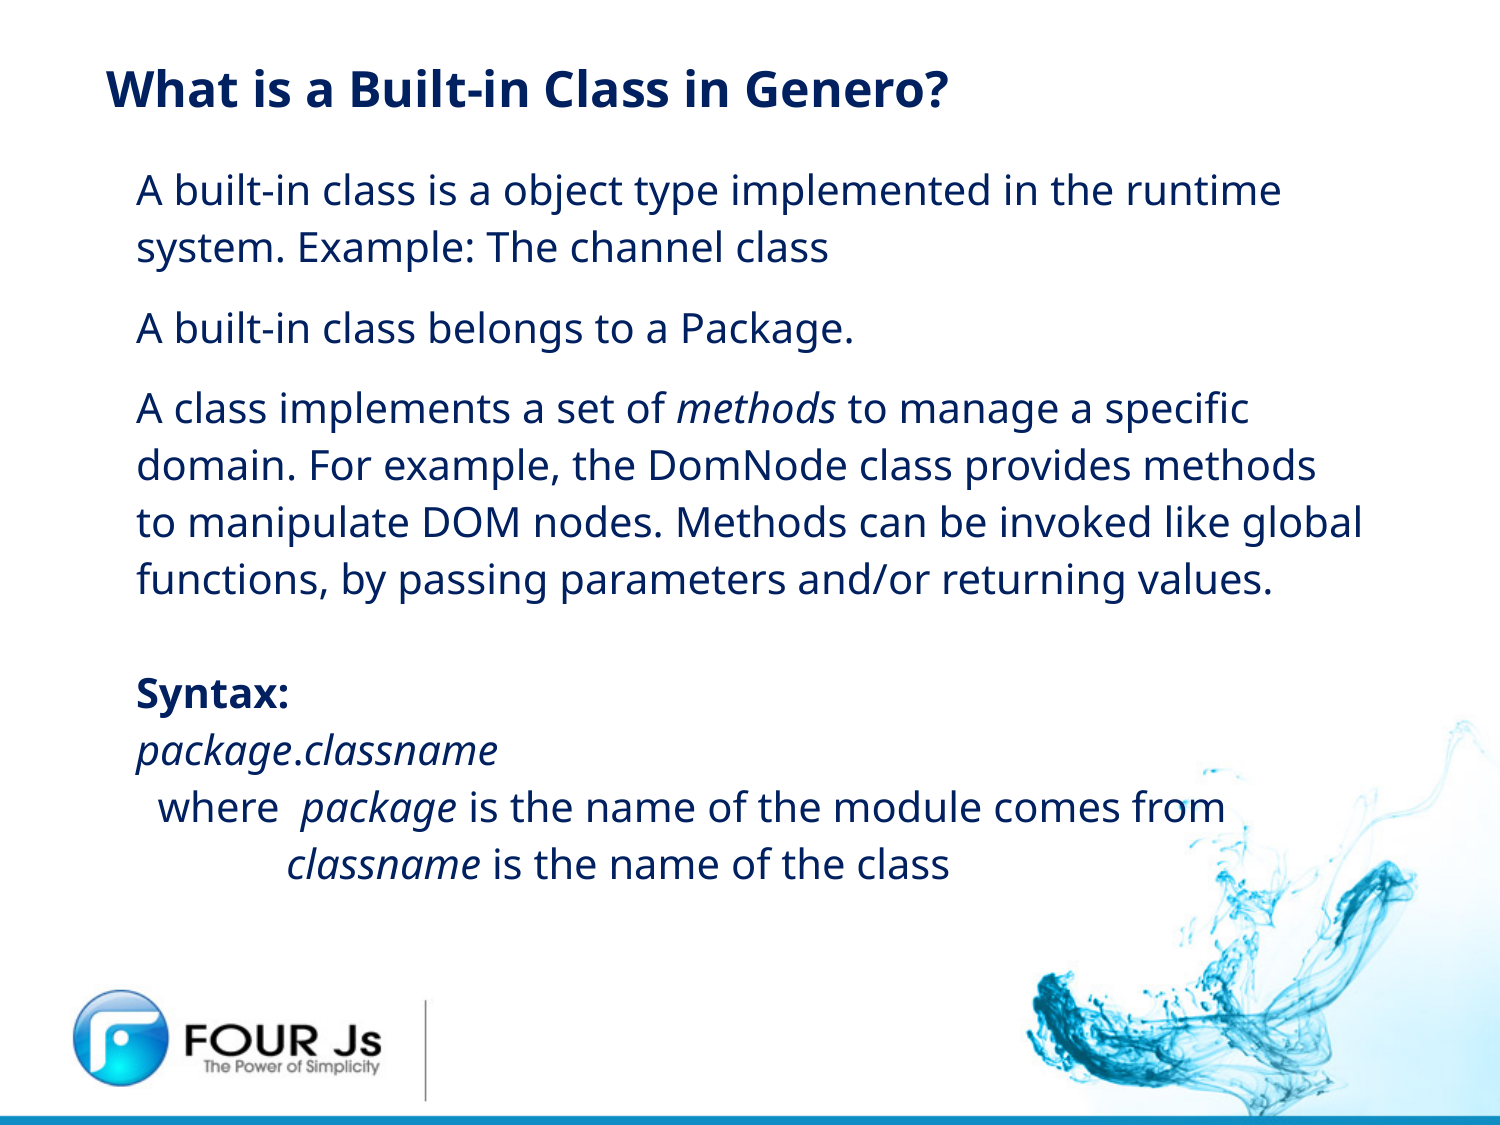

# What is a Built-in Class in Genero?
A built-in class is a object type implemented in the runtime system. Example: The channel class
A built-in class belongs to a Package.
A class implements a set of methods to manage a specific domain. For example, the DomNode class provides methods to manipulate DOM nodes. Methods can be invoked like global functions, by passing parameters and/or returning values.
Syntax:
package.classname
 where package is the name of the module comes from
 classname is the name of the class